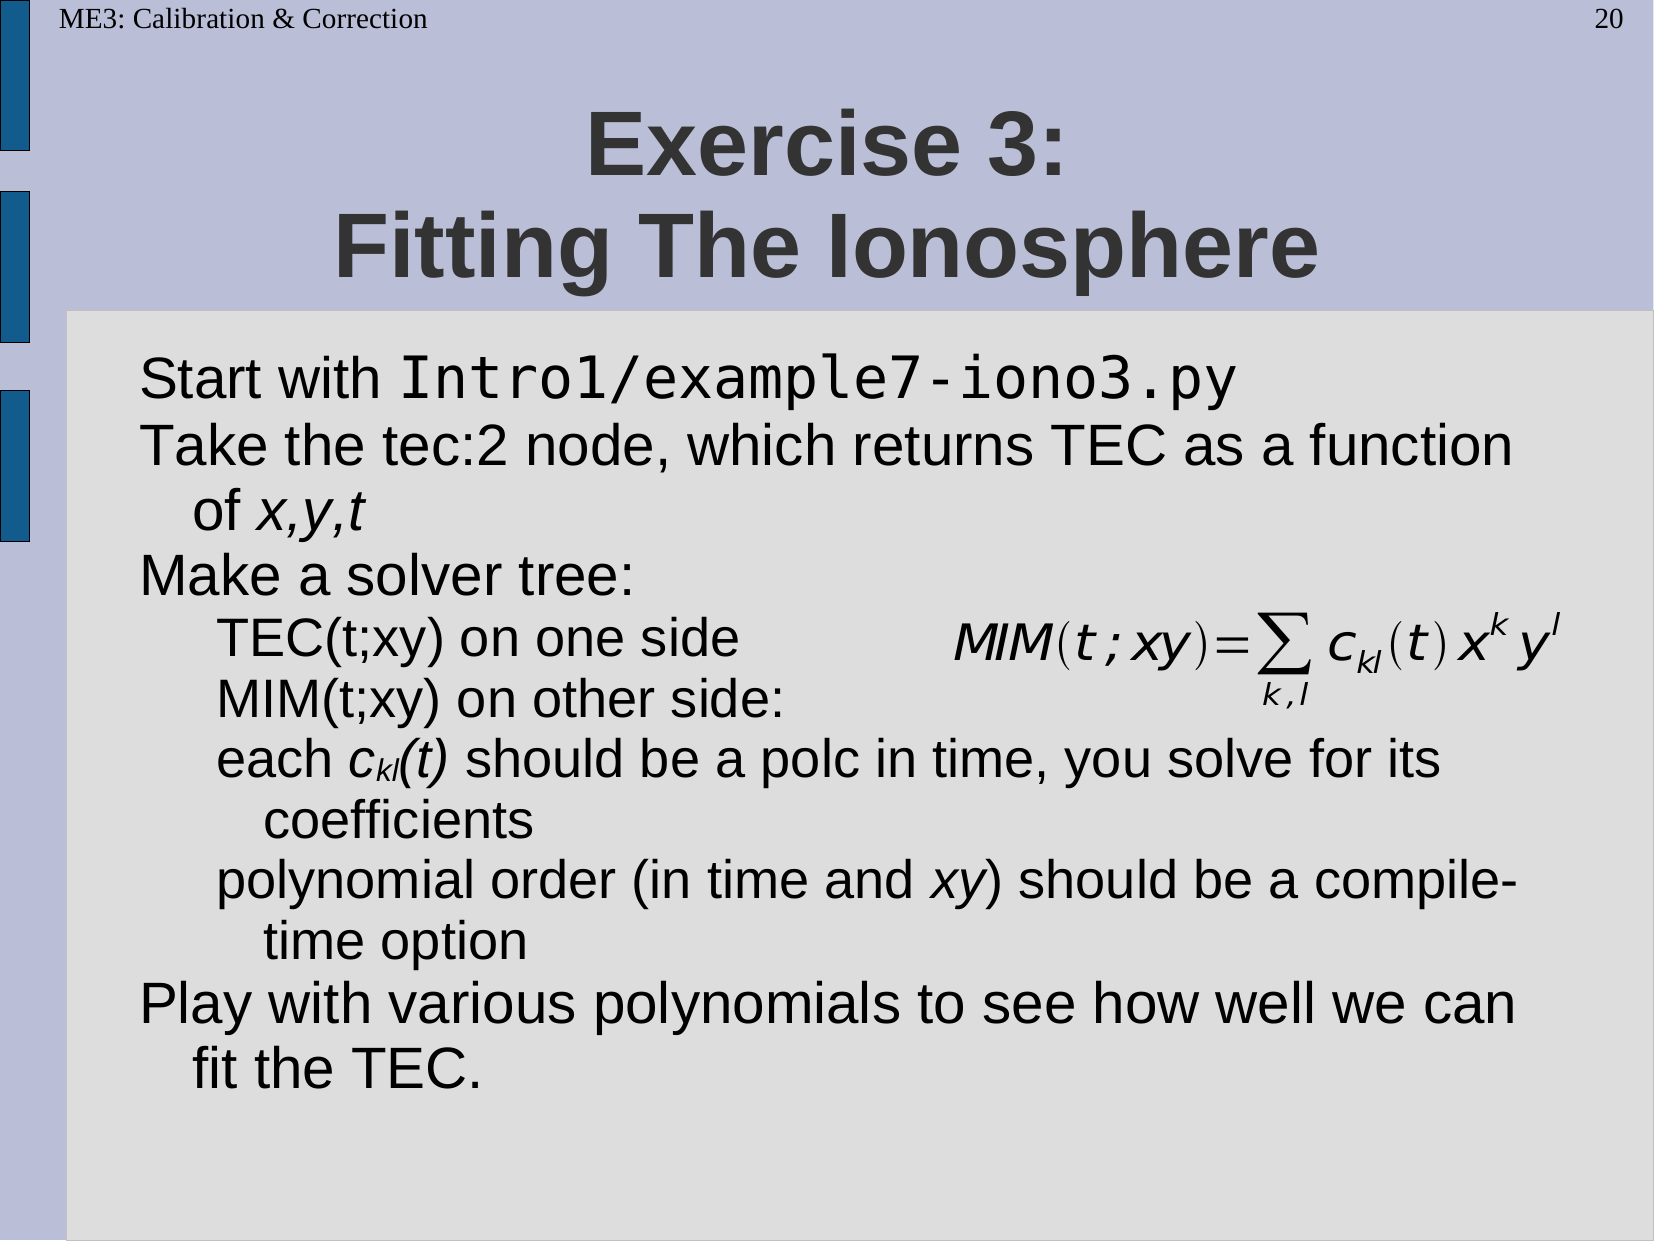

ME3: Calibration & Correction
20
# Exercise 3: Fitting The Ionosphere
Start with Intro1/example7-iono3.py
Take the tec:2 node, which returns TEC as a function of x,y,t
Make a solver tree:
TEC(t;xy) on one side
MIM(t;xy) on other side:
each ckl(t) should be a polc in time, you solve for its coefficients
polynomial order (in time and xy) should be a compile-time option
Play with various polynomials to see how well we can fit the TEC.